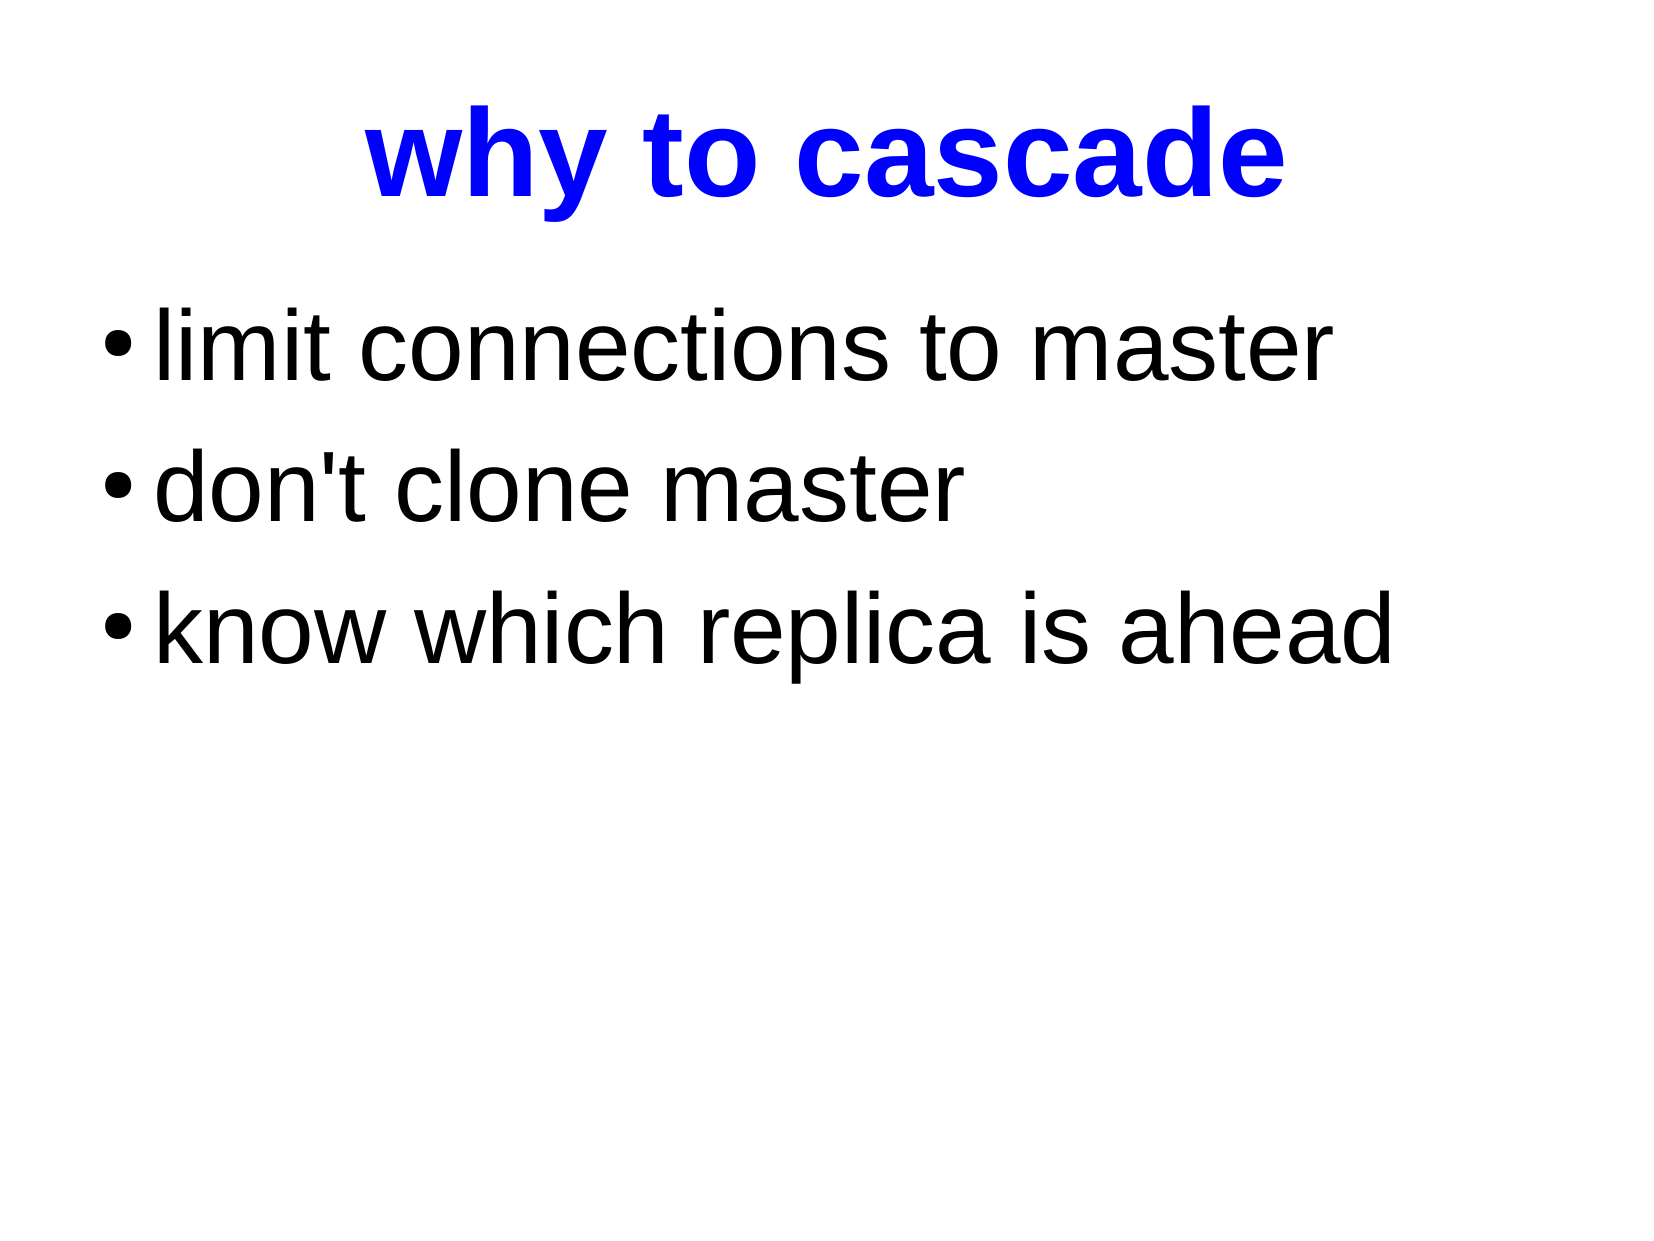

# why to cascade
limit connections to master
don't clone master
know which replica is ahead